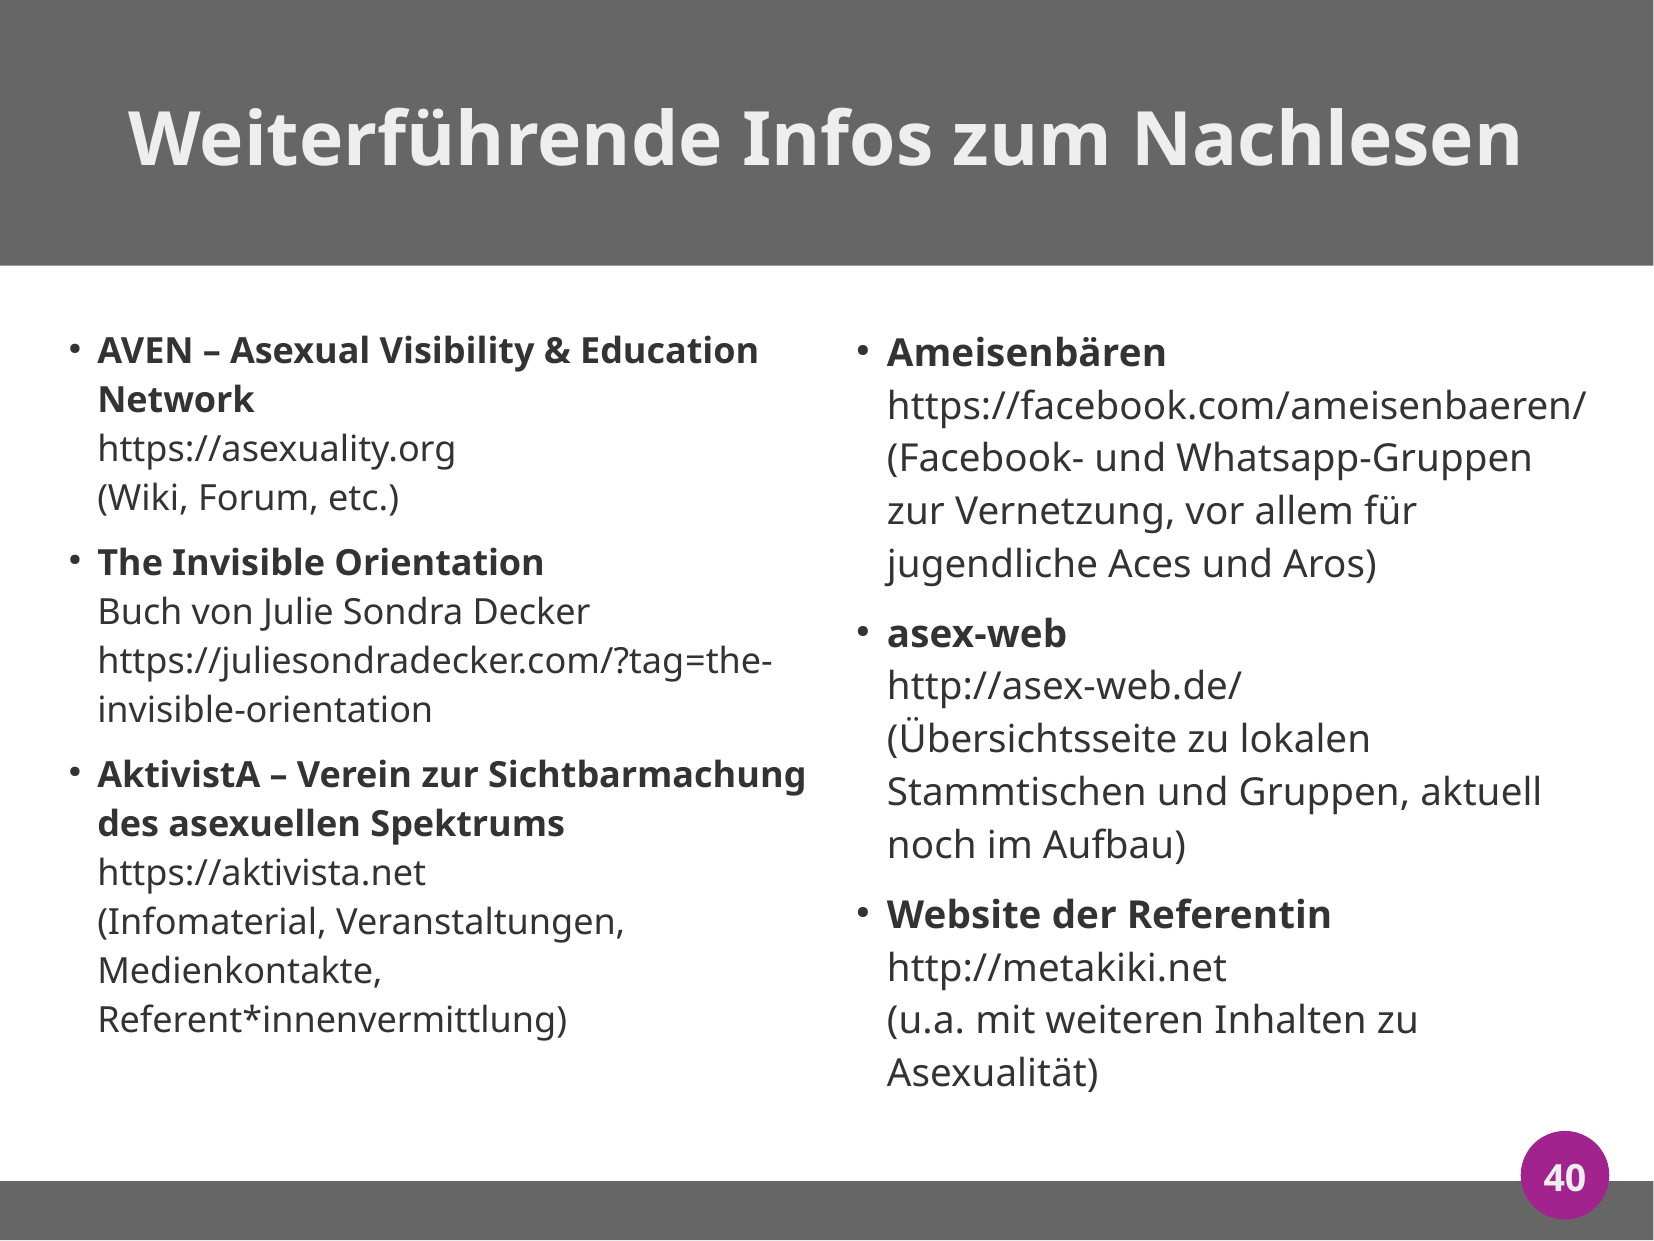

# Weiterführende Infos zum Nachlesen
AVEN – Asexual Visibility & Education Network
https://asexuality.org
(Wiki, Forum, etc.)
The Invisible Orientation
Buch von Julie Sondra Decker
https://juliesondradecker.com/?tag=the-invisible-orientation
AktivistA – Verein zur Sichtbarmachung des asexuellen Spektrums
https://aktivista.net
(Infomaterial, Veranstaltungen, Medienkontakte, Referent*innenvermittlung)
Ameisenbären
https://facebook.com/ameisenbaeren/
(Facebook- und Whatsapp-Gruppen zur Vernetzung, vor allem für jugendliche Aces und Aros)
asex-web
http://asex-web.de/
(Übersichtsseite zu lokalen Stammtischen und Gruppen, aktuell noch im Aufbau)
Website der Referentin
http://metakiki.net
(u.a. mit weiteren Inhalten zu Asexualität)
40